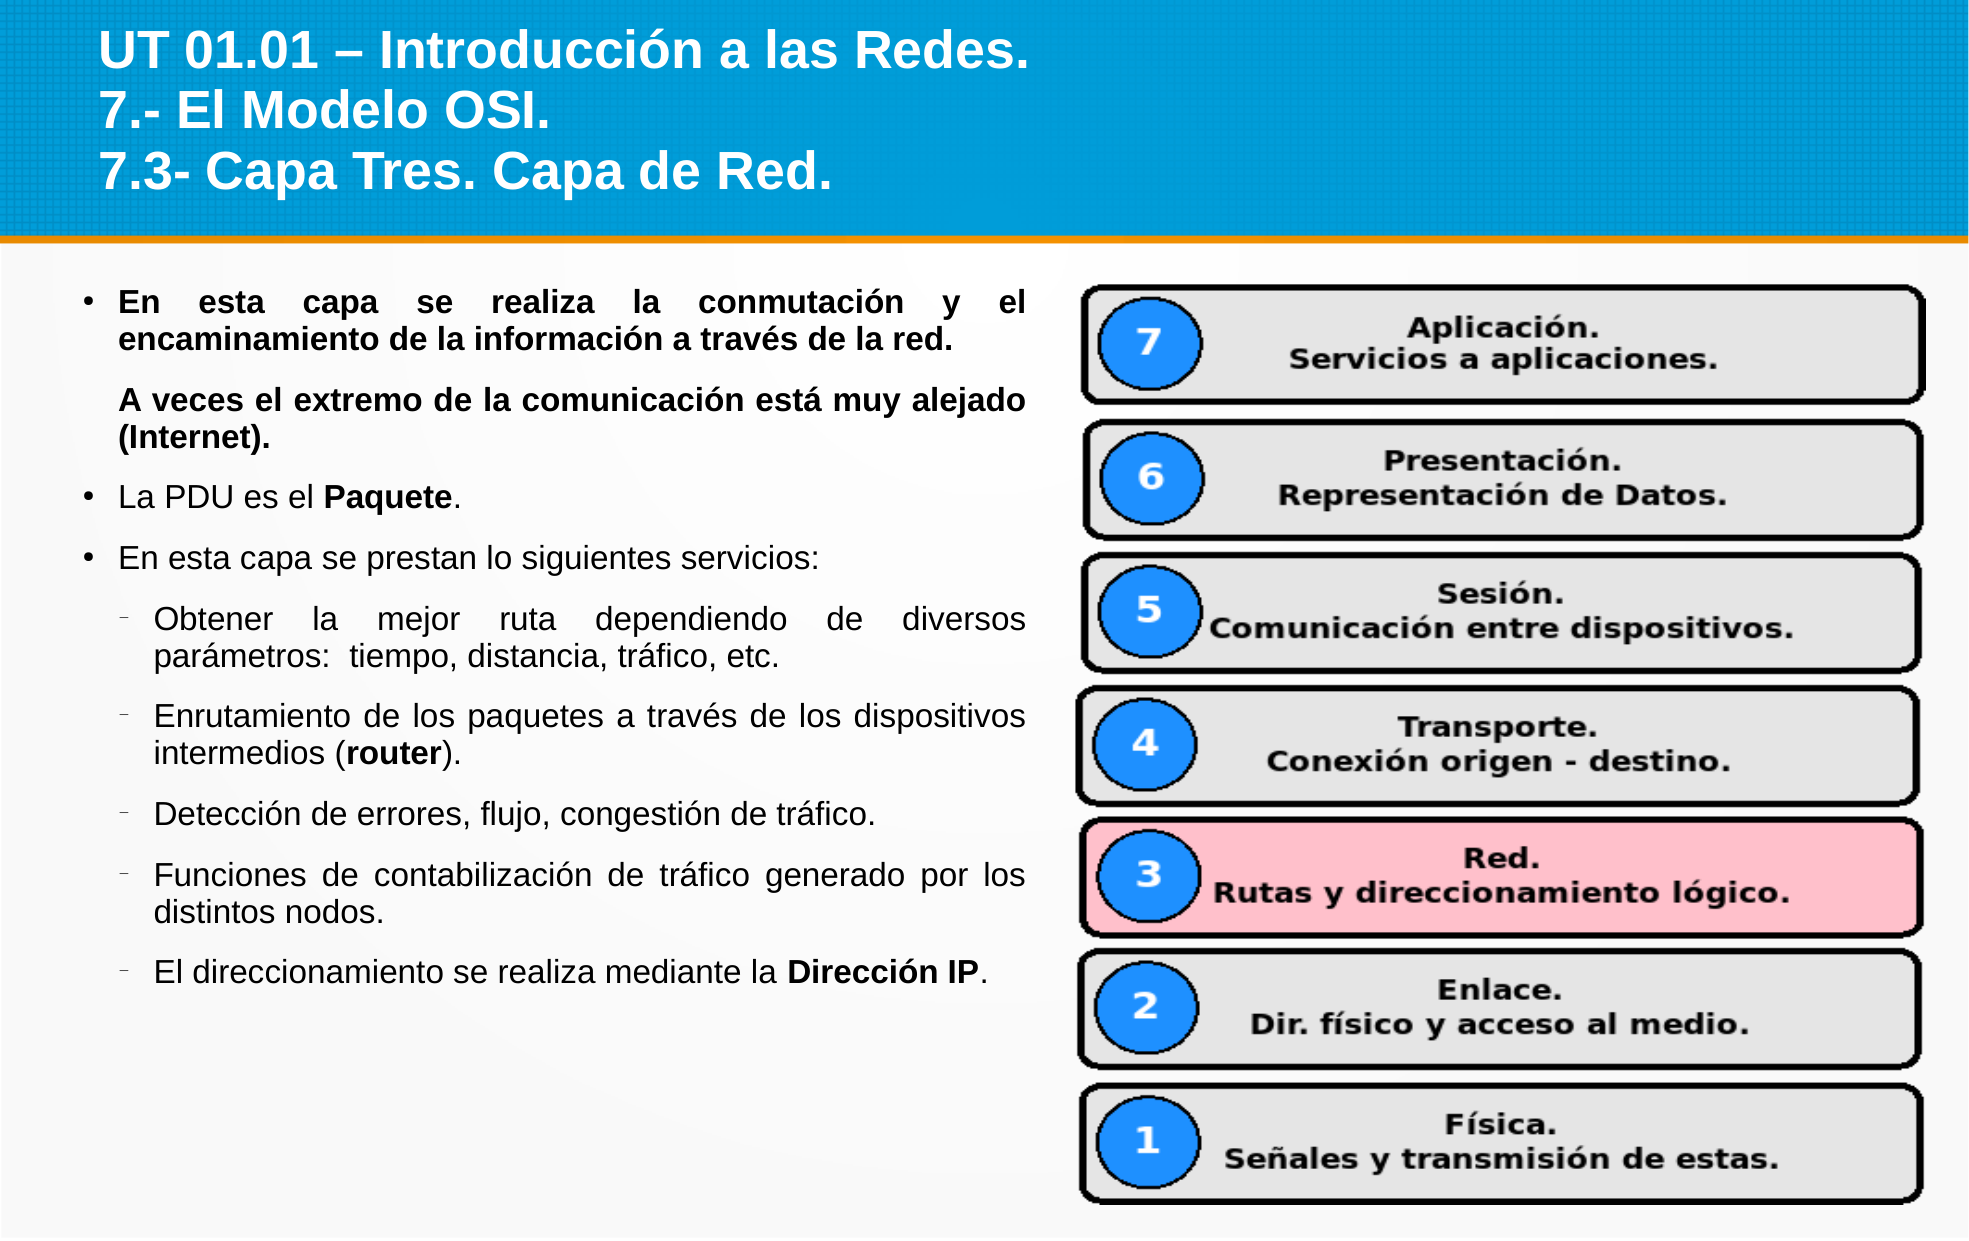

# UT 01.01 – Introducción a las Redes. 7.- El Modelo OSI. 7.3- Capa Tres. Capa de Red.
En esta capa se realiza la conmutación y el encaminamiento de la información a través de la red.
A veces el extremo de la comunicación está muy alejado (Internet).
La PDU es el Paquete.
En esta capa se prestan lo siguientes servicios:
Obtener la mejor ruta dependiendo de diversos parámetros: tiempo, distancia, tráfico, etc.
Enrutamiento de los paquetes a través de los dispositivos intermedios (router).
Detección de errores, flujo, congestión de tráfico.
Funciones de contabilización de tráfico generado por los distintos nodos.
El direccionamiento se realiza mediante la Dirección IP.